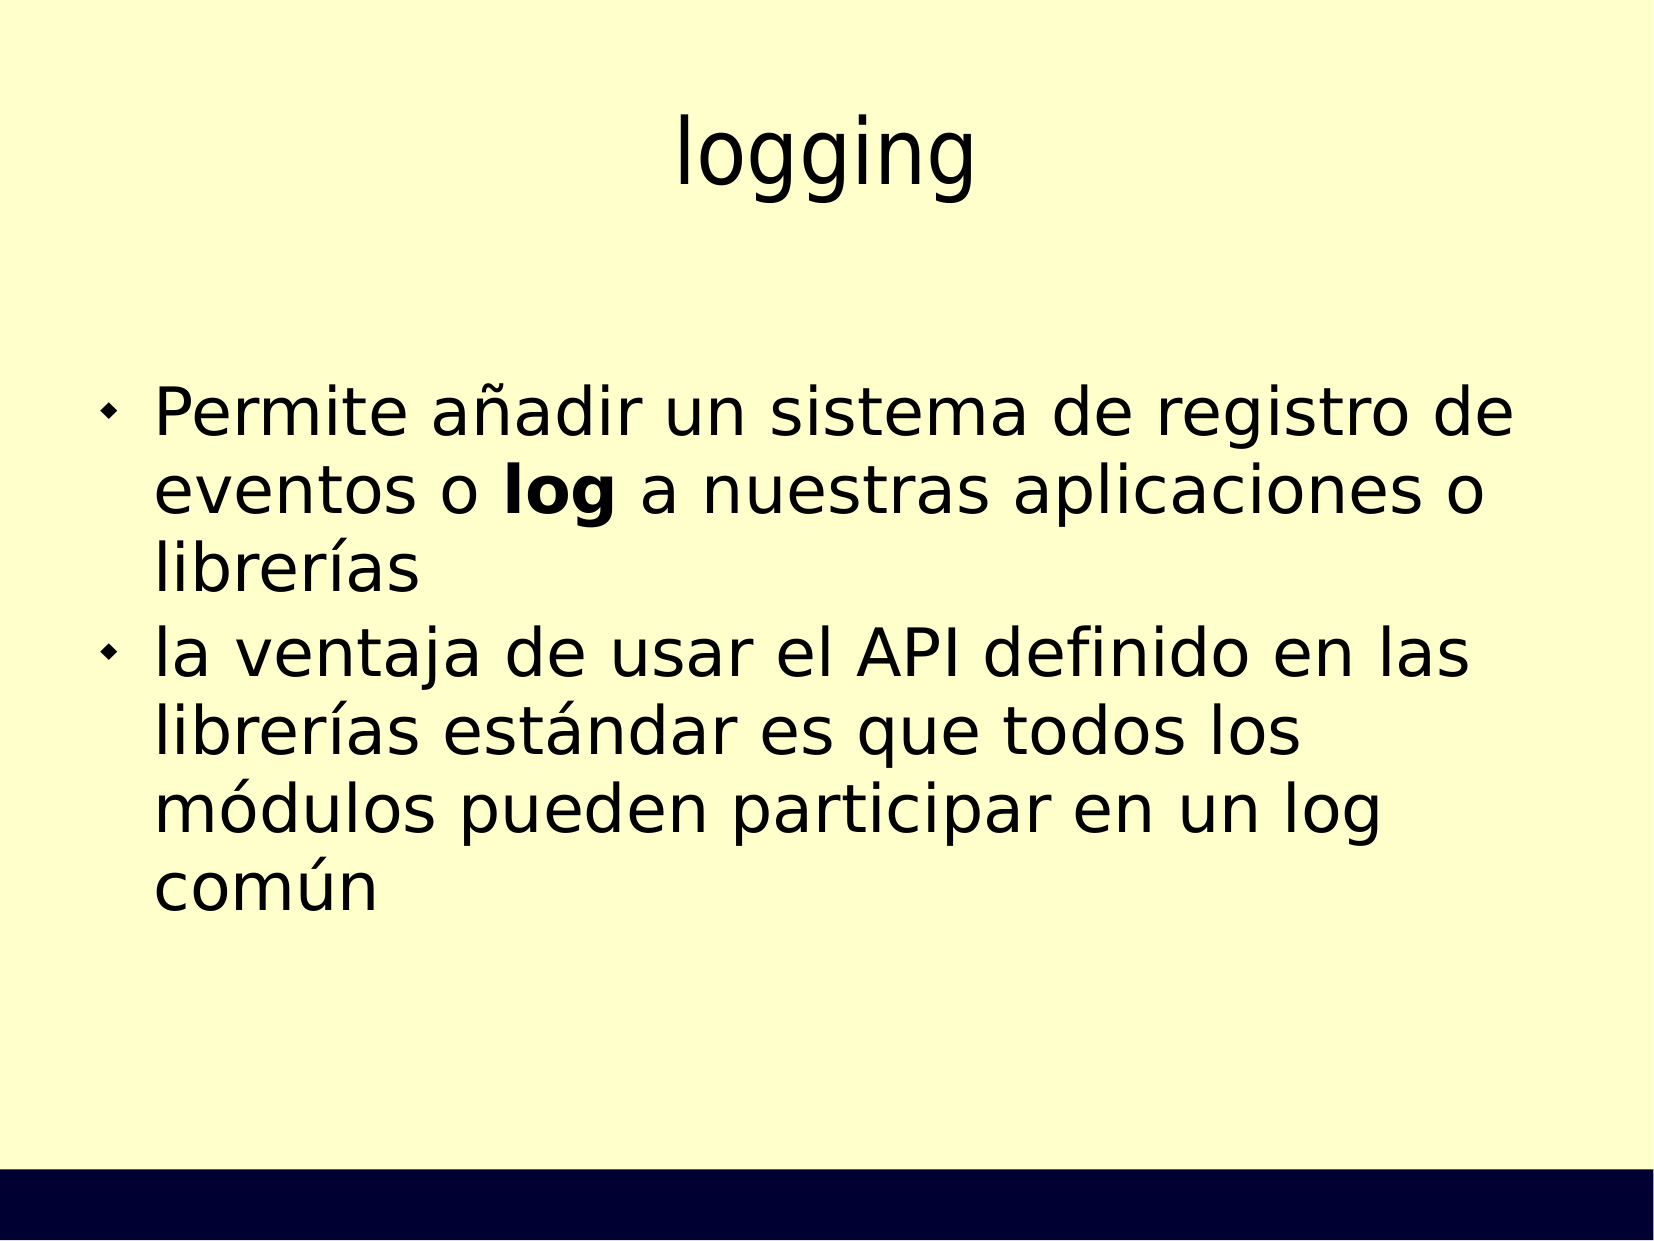

# logging
Permite añadir un sistema de registro de eventos o log a nuestras aplicaciones o librerías
la ventaja de usar el API definido en las librerías estándar es que todos los módulos pueden participar en un log común